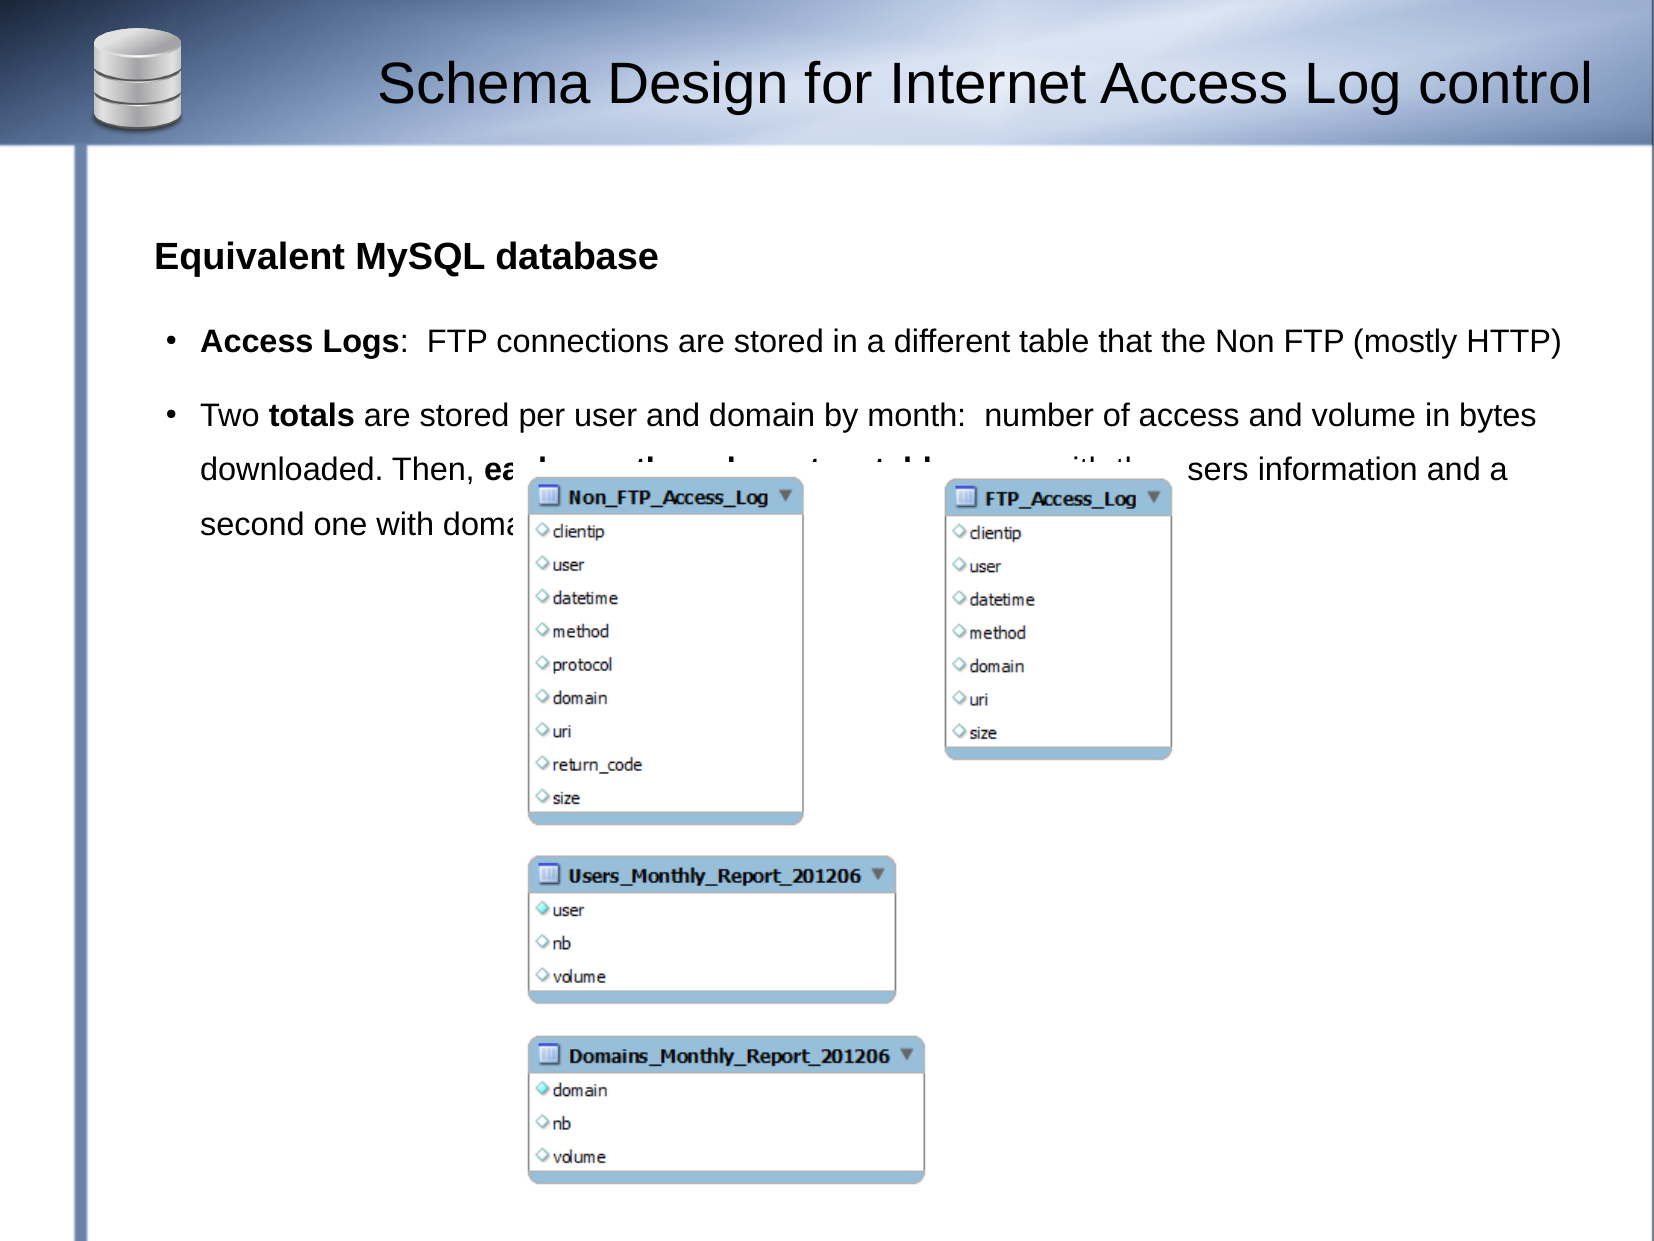

# Schema Design for Internet Access Log control
Equivalent MySQL database
Access Logs: FTP connections are stored in a different table that the Non FTP (mostly HTTP)
Two totals are stored per user and domain by month: number of access and volume in bytes downloaded. Then, each month we have two tables, one with the users information and a second one with domains information.